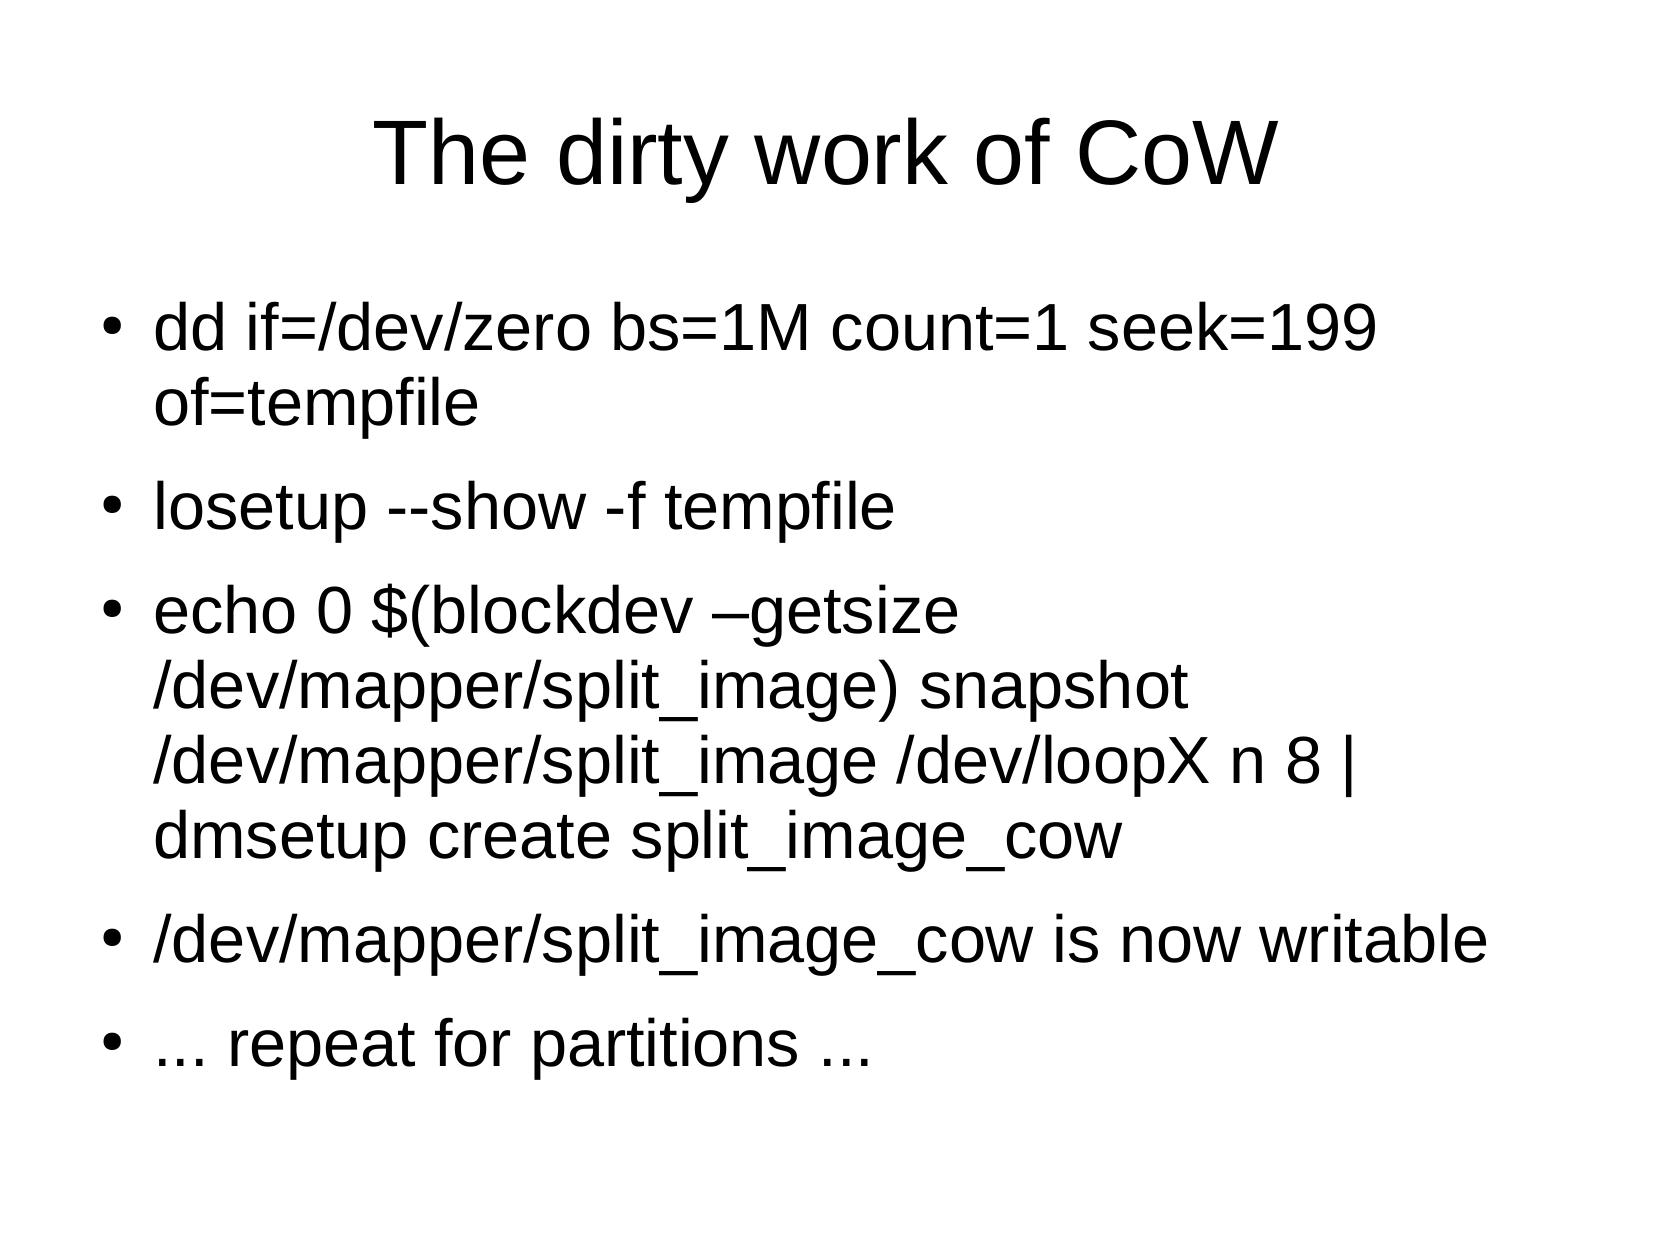

# The dirty work of CoW
dd if=/dev/zero bs=1M count=1 seek=199 of=tempfile
losetup --show -f tempfile
echo 0 $(blockdev –getsize /dev/mapper/split_image) snapshot /dev/mapper/split_image /dev/loopX n 8 | dmsetup create split_image_cow
/dev/mapper/split_image_cow is now writable
... repeat for partitions ...